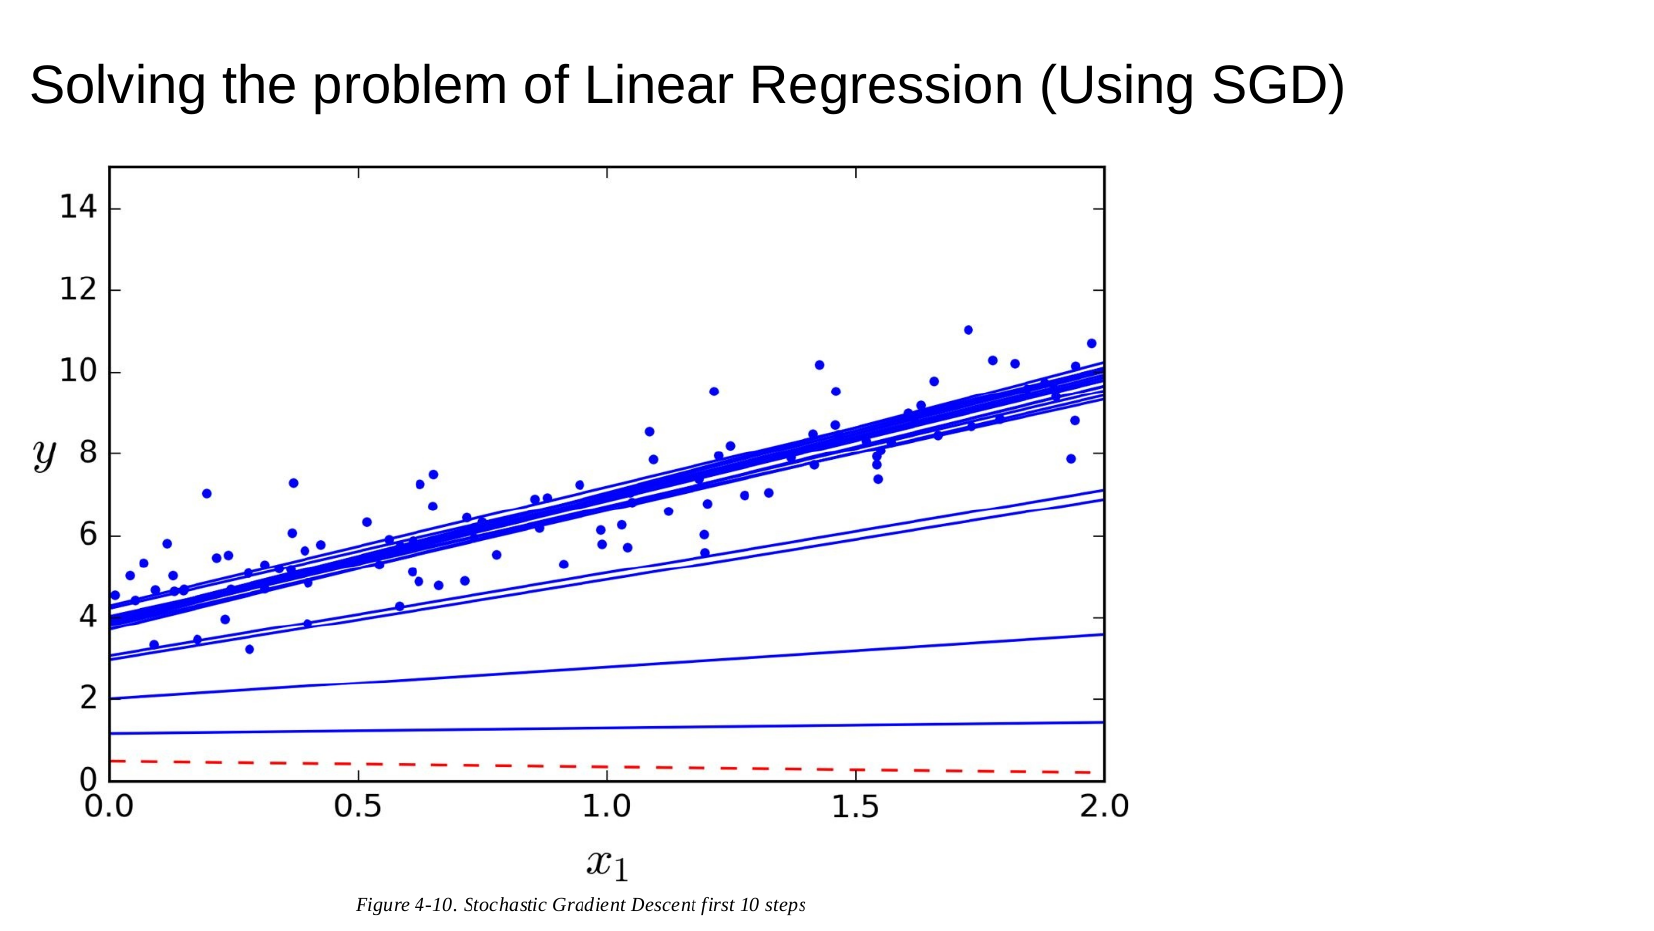

# Solving the problem of Linear Regression (Using SGD)